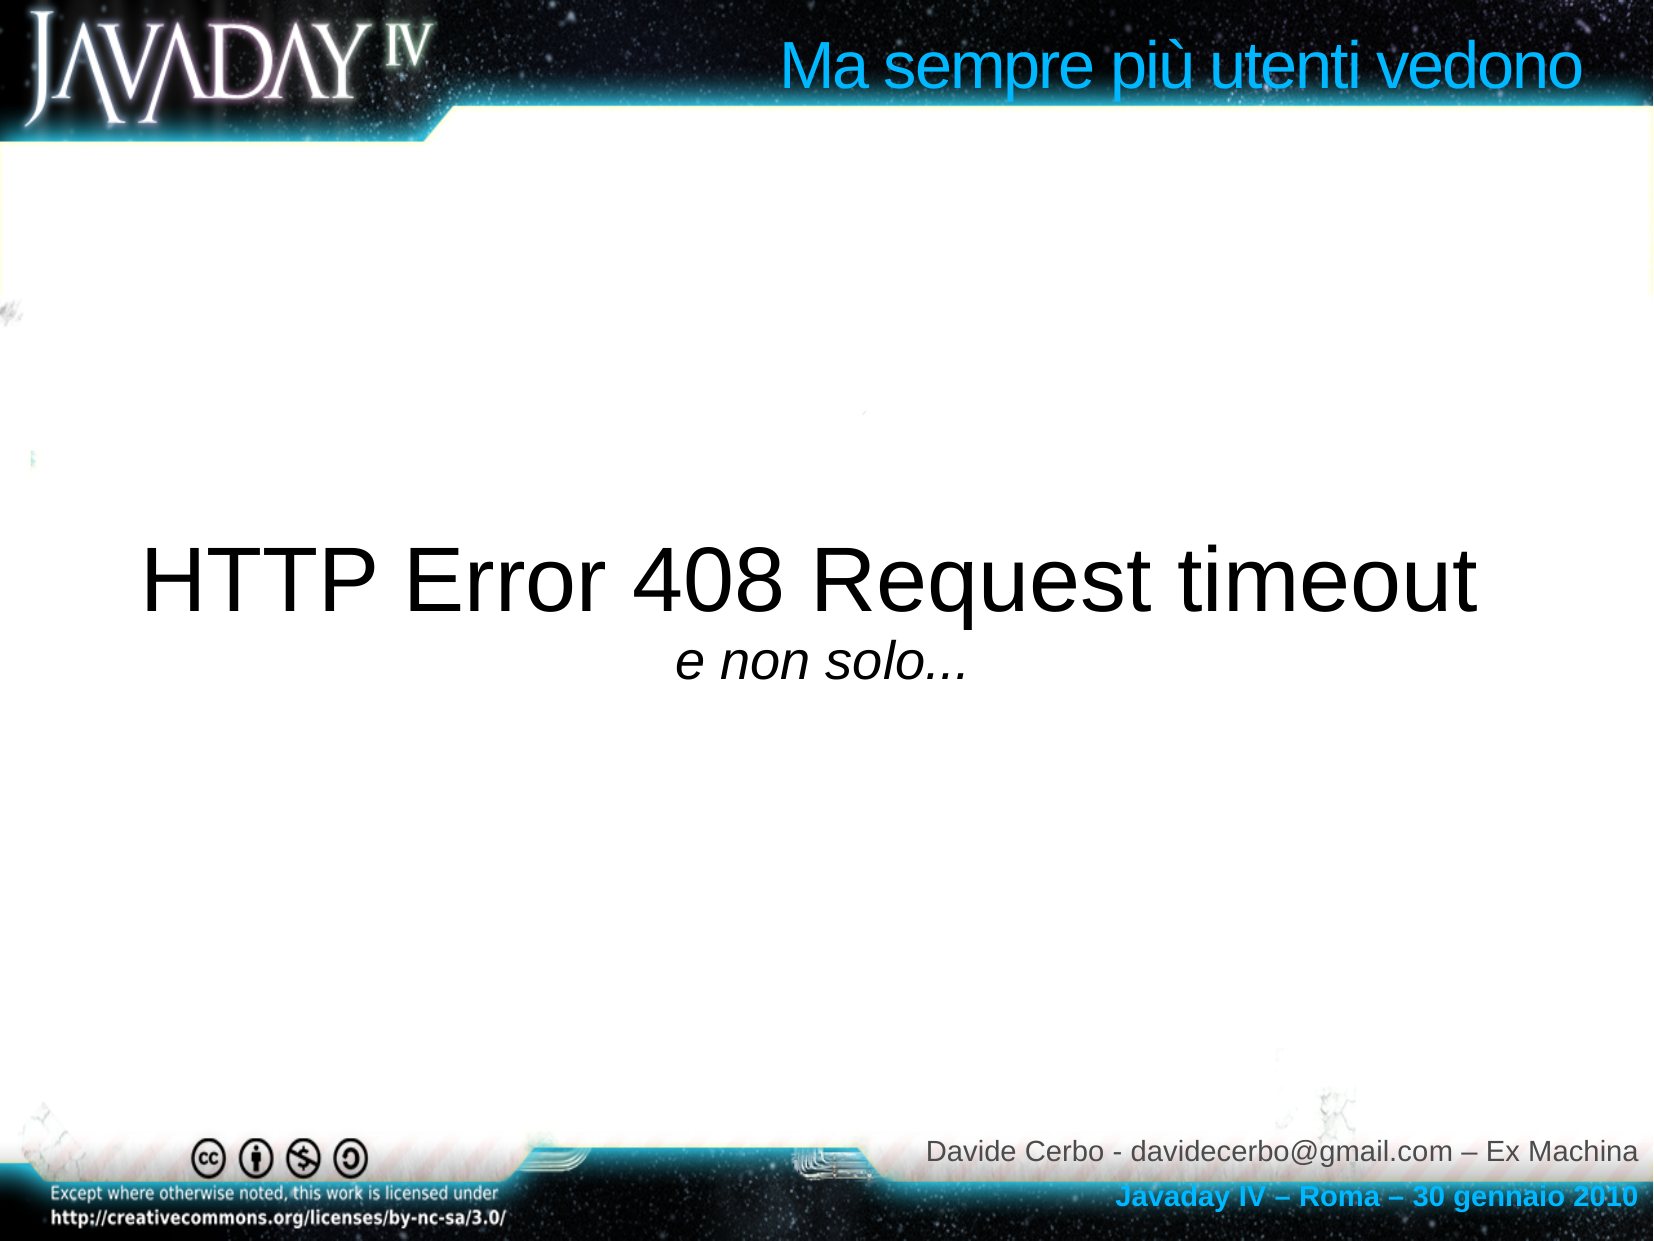

# Ma sempre più utenti vedono
HTTP Error 408 Request timeout
e non solo...